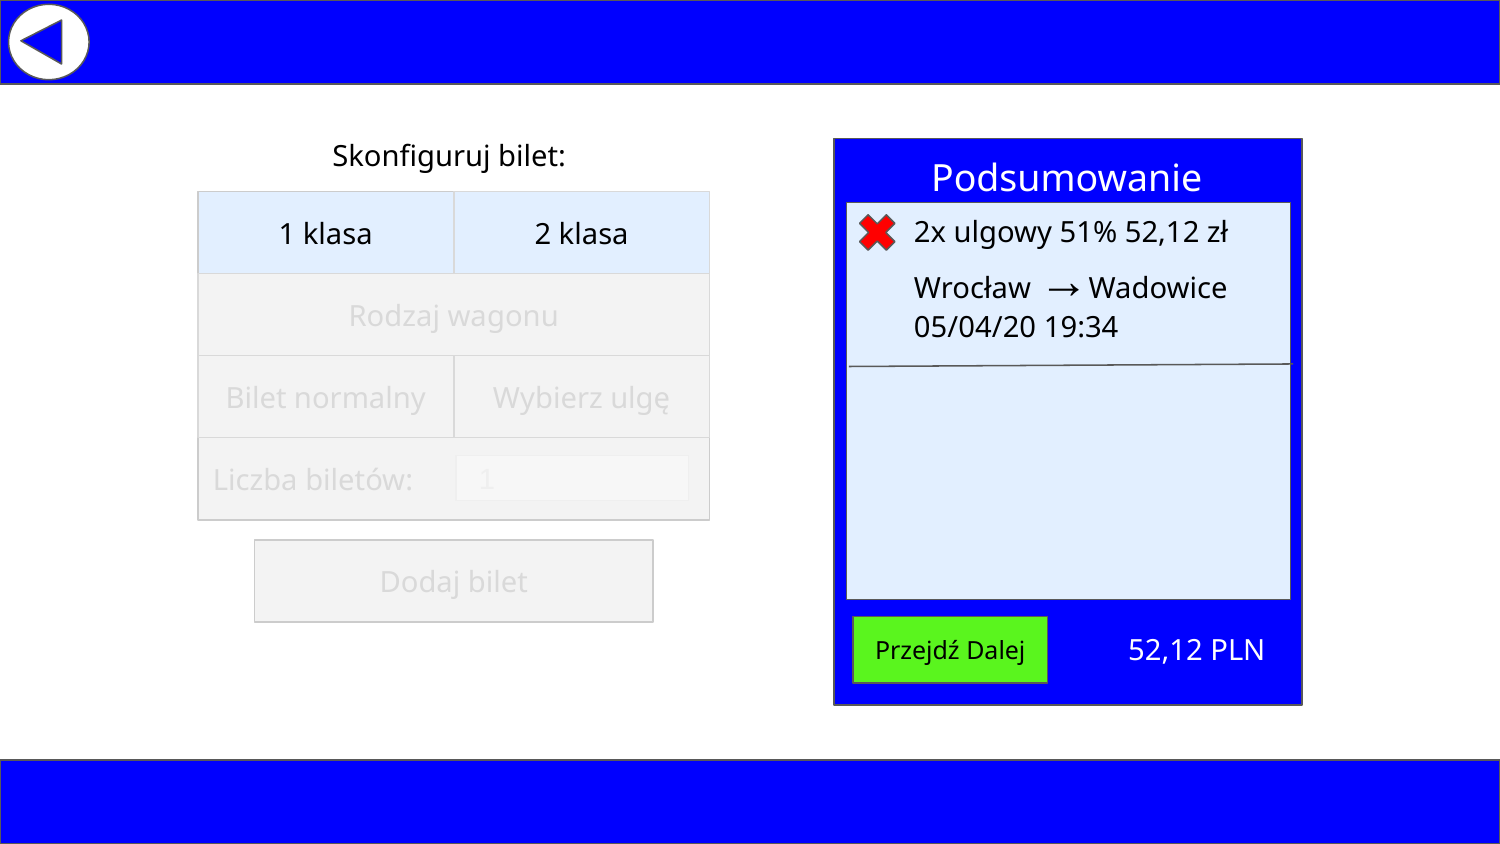

Skonfiguruj bilet:
Podsumowanie
1 klasa
2 klasa
 2x ulgowy 51% 52,12 zł
 Wrocław →Wadowice
 05/04/20 19:34
Rodzaj wagonu
Bilet normalny
Wybierz ulgę
Liczba biletów:
 1
Dodaj bilet
Przejdź Dalej
52,12 PLN